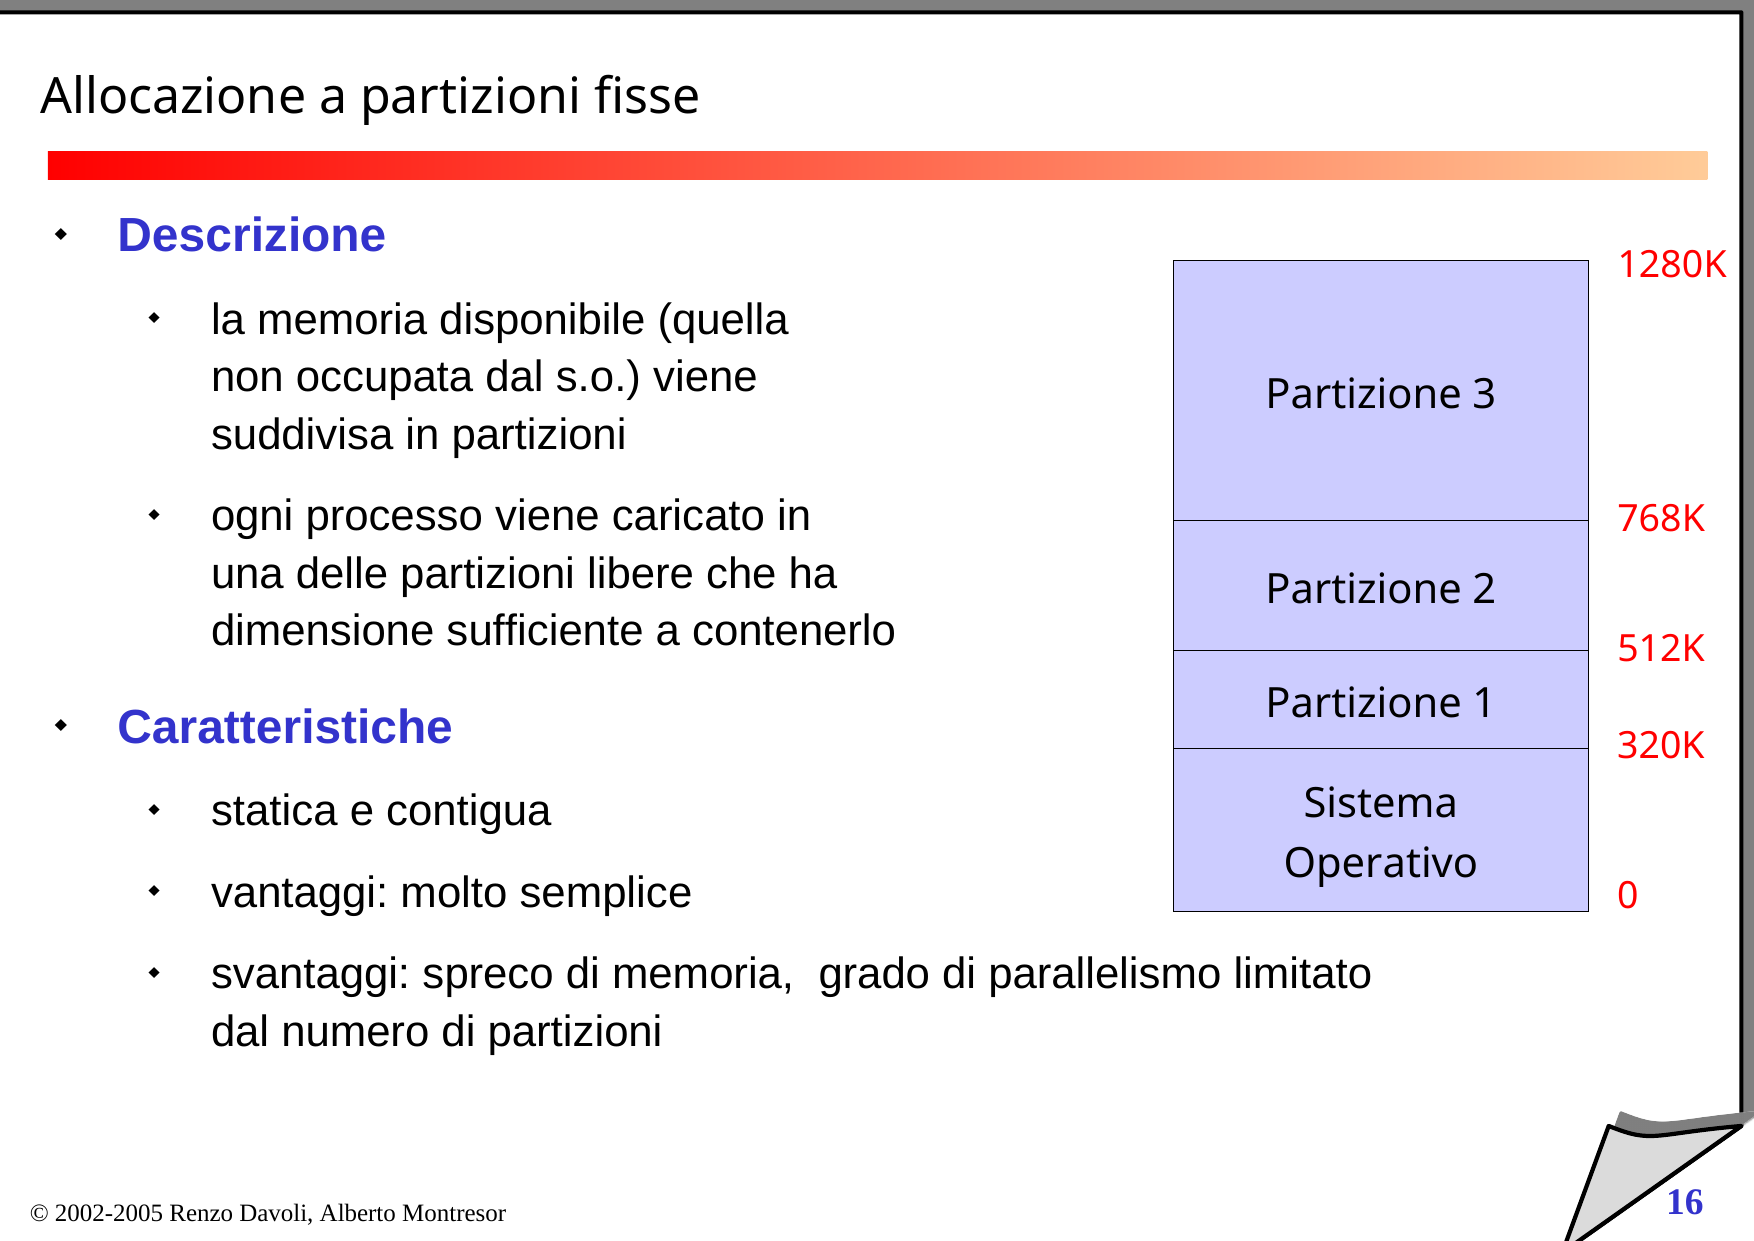

# Allocazione a partizioni fisse
Descrizione
la memoria disponibile (quella
non occupata dal s.o.) viene
suddivisa in partizioni
ogni processo viene caricato in
una delle partizioni libere che ha
dimensione sufficiente a contenerlo
Caratteristiche
statica e contigua
vantaggi: molto semplice
svantaggi: spreco di memoria, grado di parallelismo limitato
dal numero di partizioni
1280K
Partizione 3
768K
Partizione 2
Partizione 2
512K
Partizione 1
320K
Sistema
Operativo
0